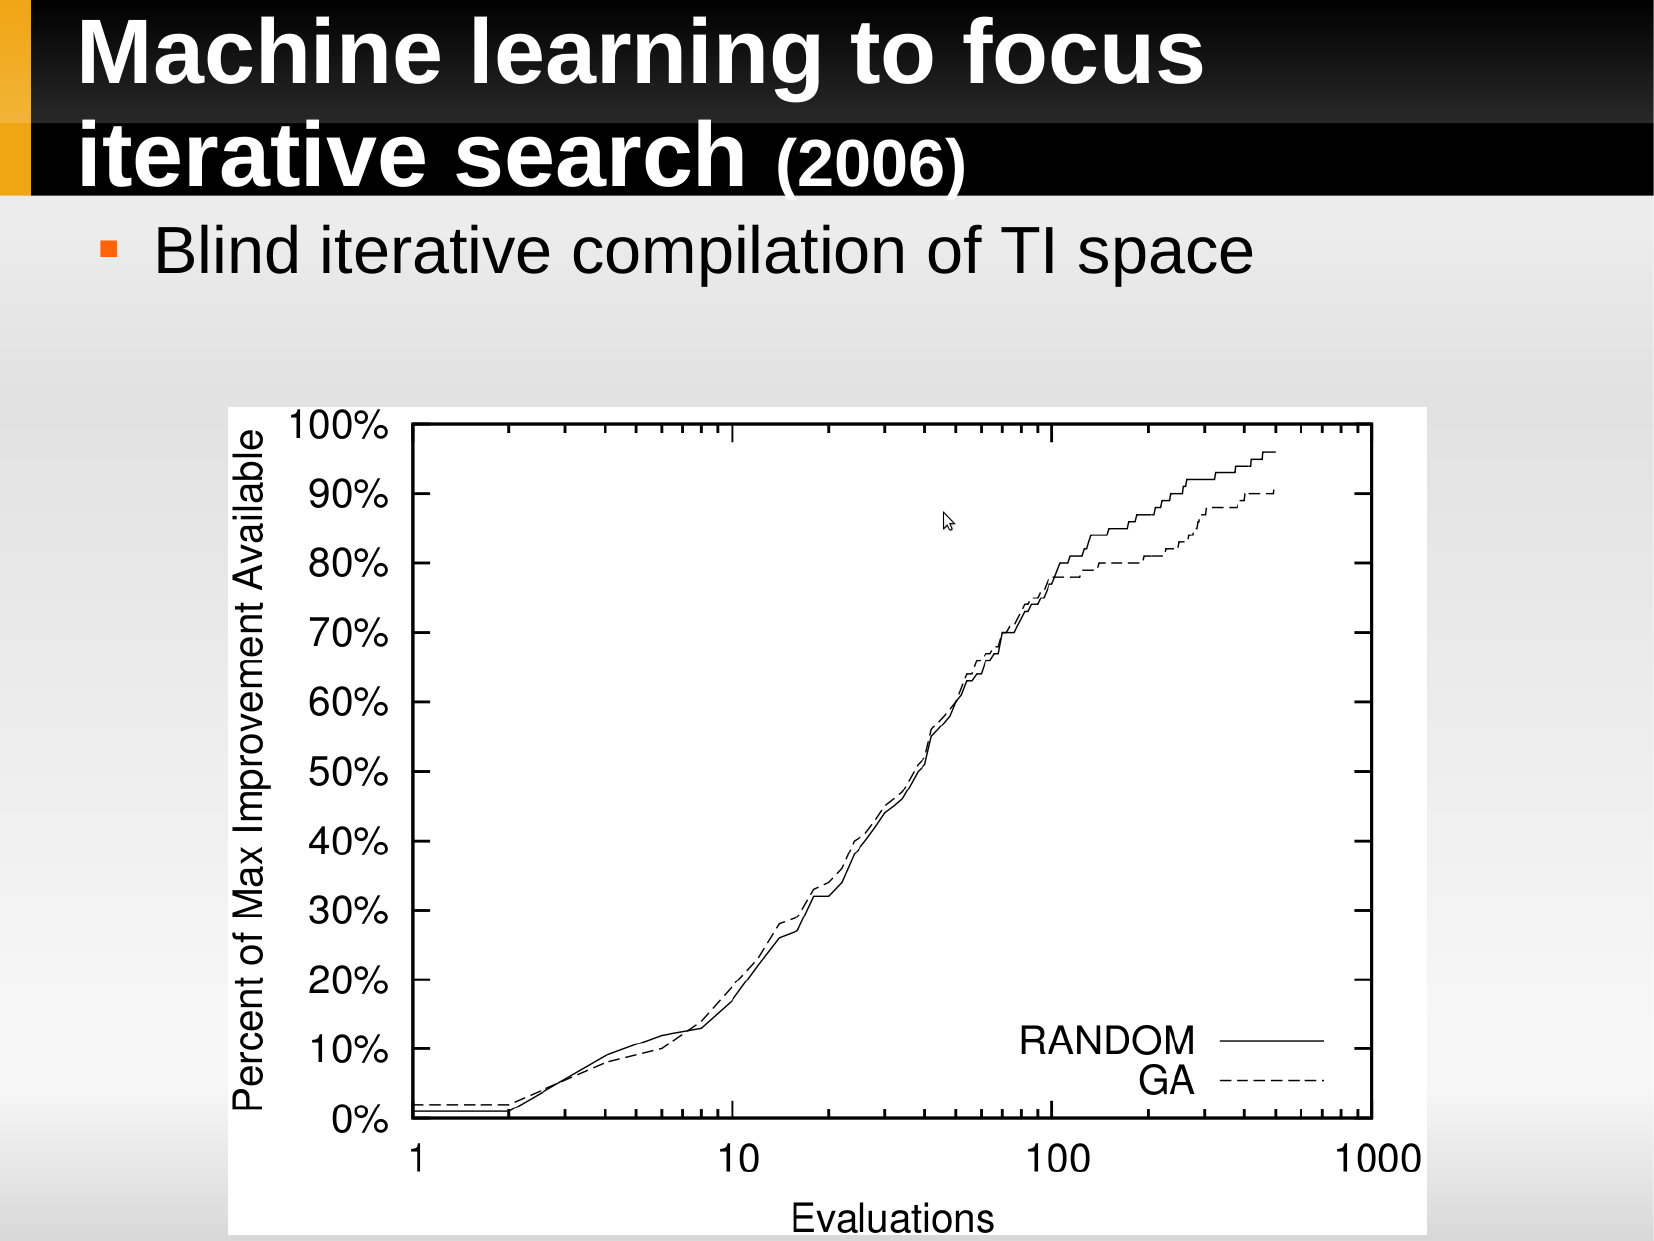

# Machine learning to focus iterative search (2006)
Blind iterative compilation of TI space